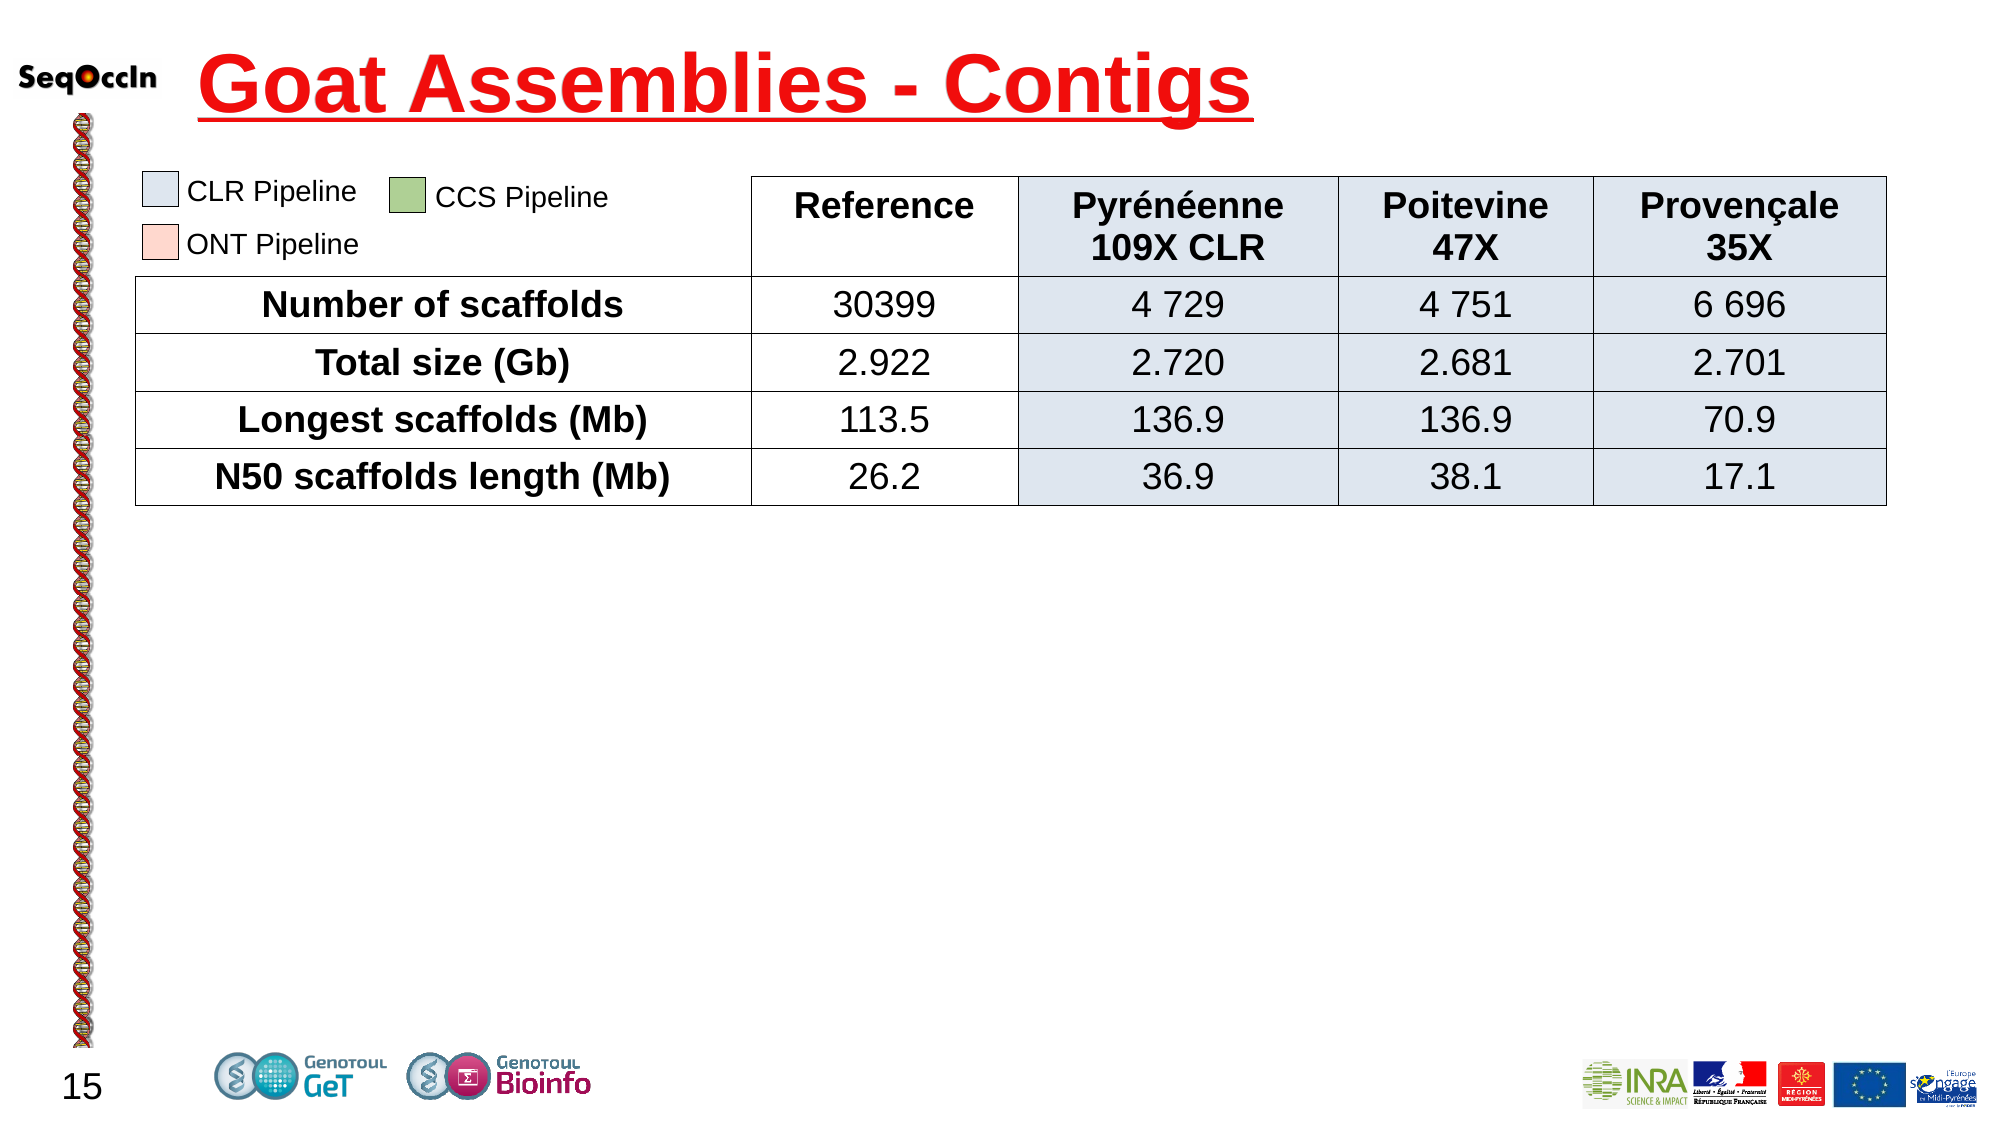

Goat assemblies - Contigs
CLR Pipeline
CCS Pipeline
| | Reference | Pyrénéenne 109X CLR | Poitevine 47X | Provençale 35X |
| --- | --- | --- | --- | --- |
| Number of scaffolds | 30399 | 4 729 | 4 751 | 6 696 |
| Total size (Gb) | 2.922 | 2.720 | 2.681 | 2.701 |
| Longest scaffolds (Mb) | 113.5 | 136.9 | 136.9 | 70.9 |
| N50 scaffolds length (Mb) | 26.2 | 36.9 | 38.1 | 17.1 |
ONT Pipeline